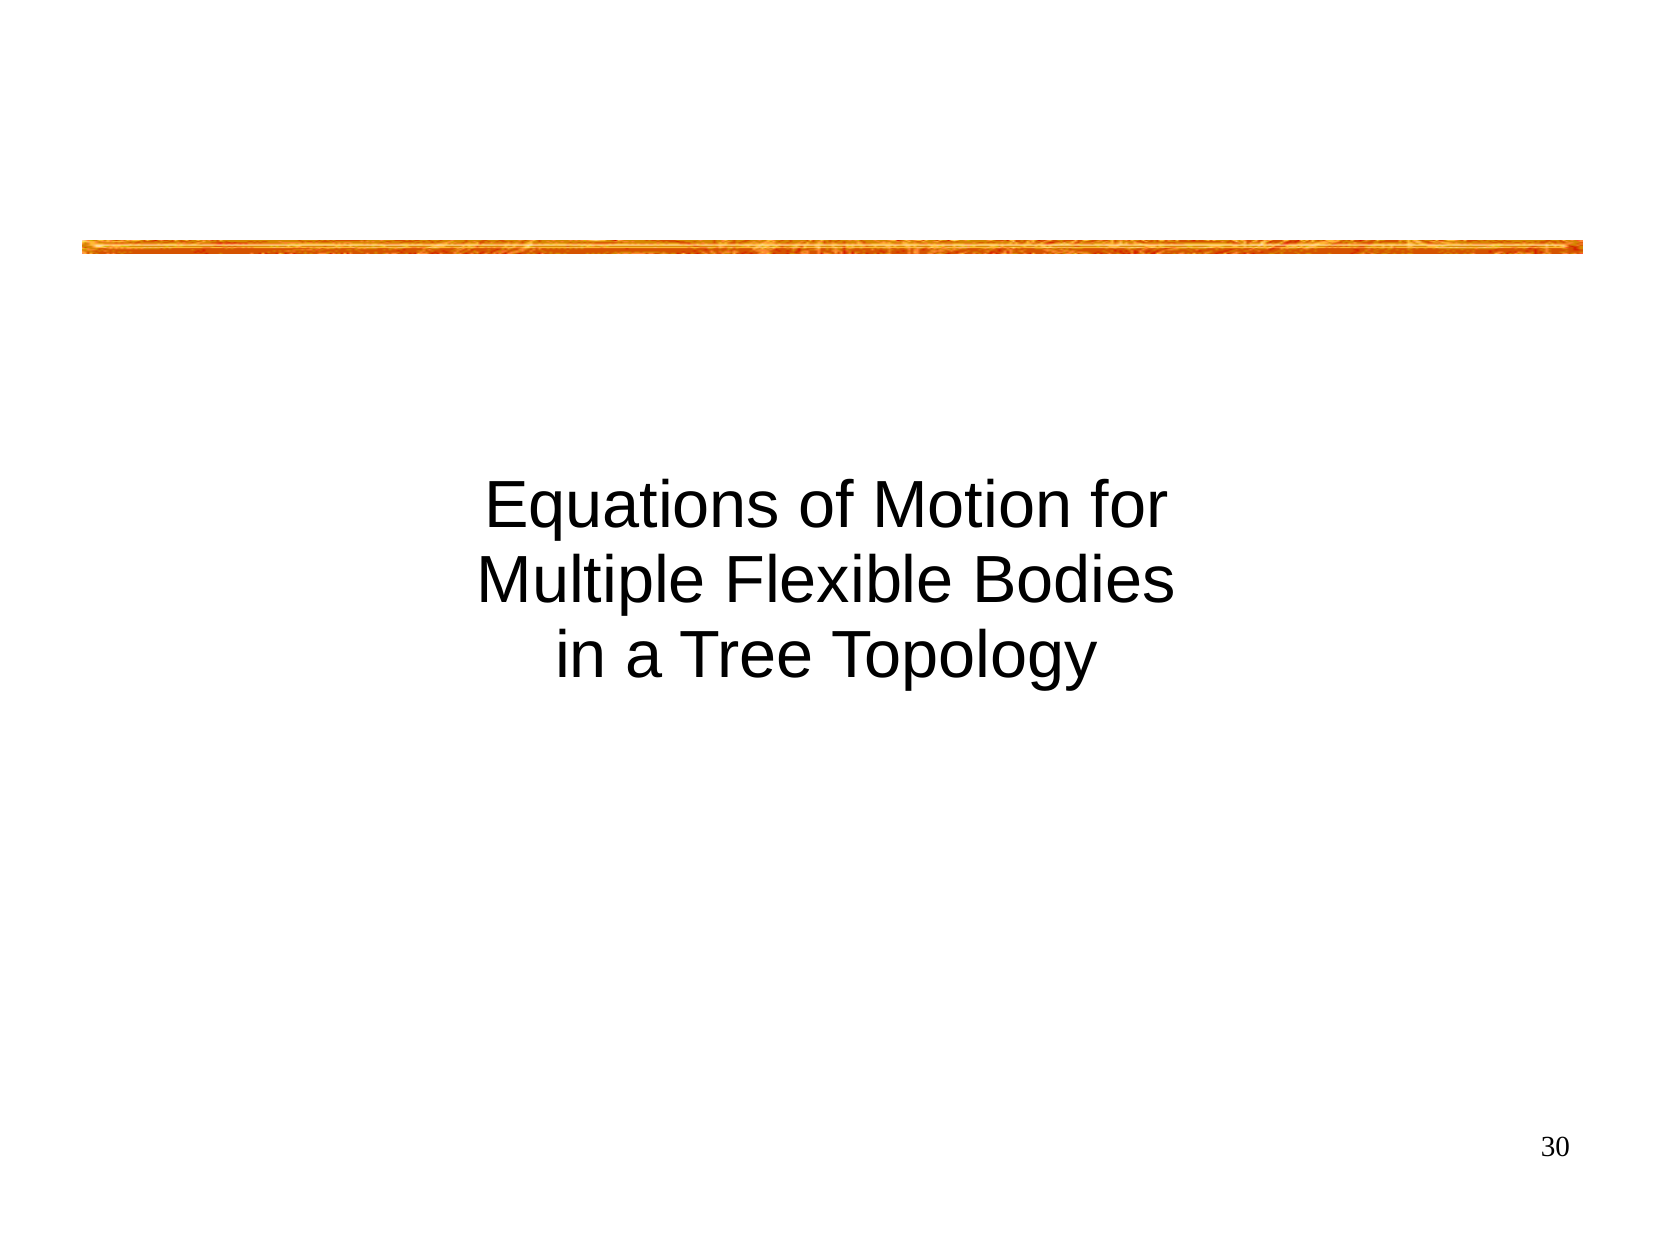

# Equations of Motion for
Multiple Flexible Bodies
in a Tree Topology
30